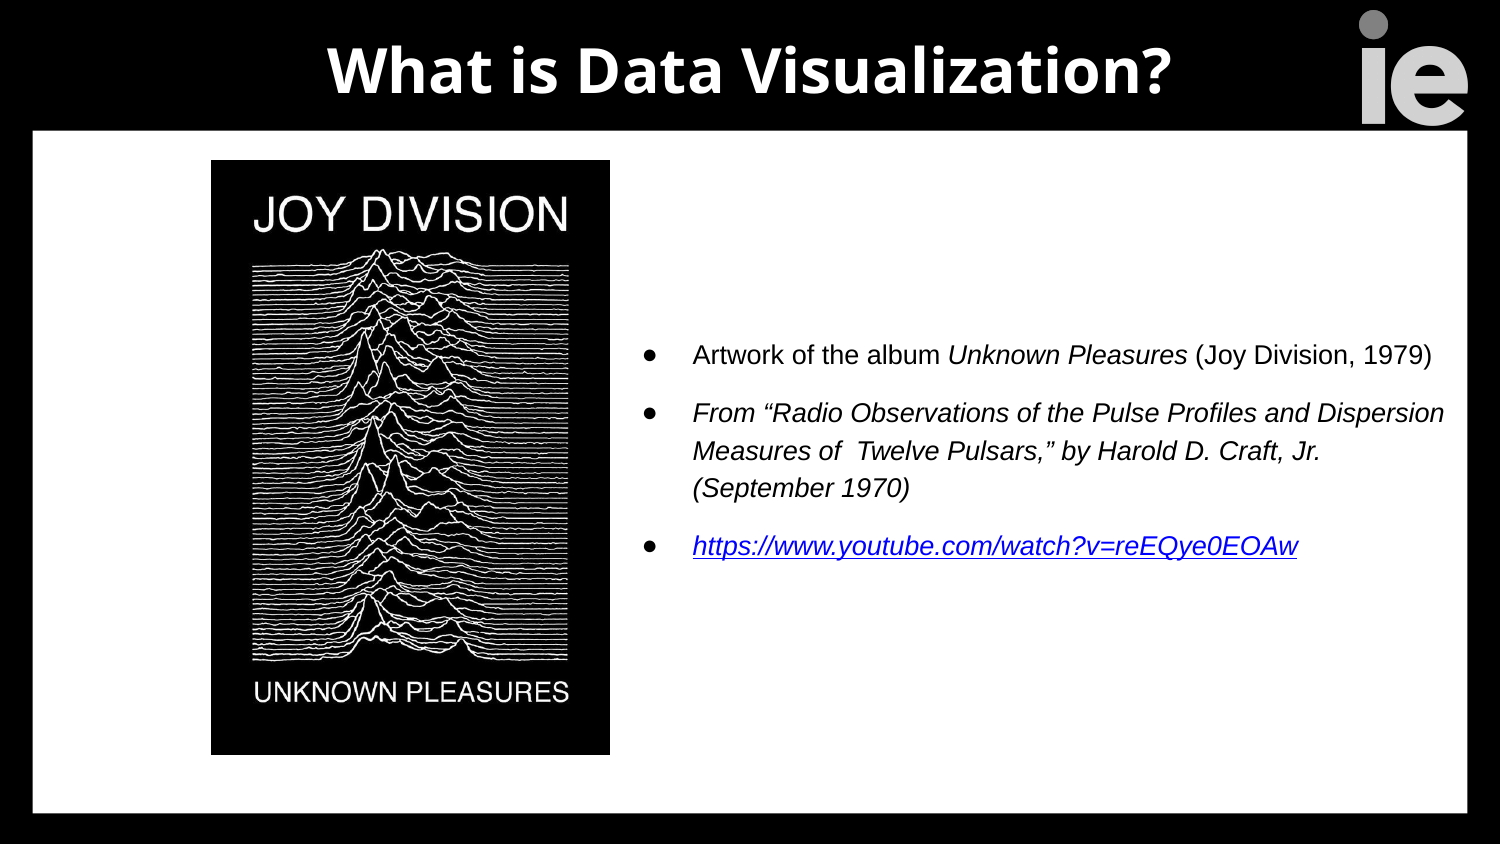

What is Data Visualization?
Artwork of the album Unknown Pleasures (Joy Division, 1979)
From “Radio Observations of the Pulse Profiles and Dispersion Measures of Twelve Pulsars,” by Harold D. Craft, Jr. (September 1970)
https://www.youtube.com/watch?v=reEQye0EOAw